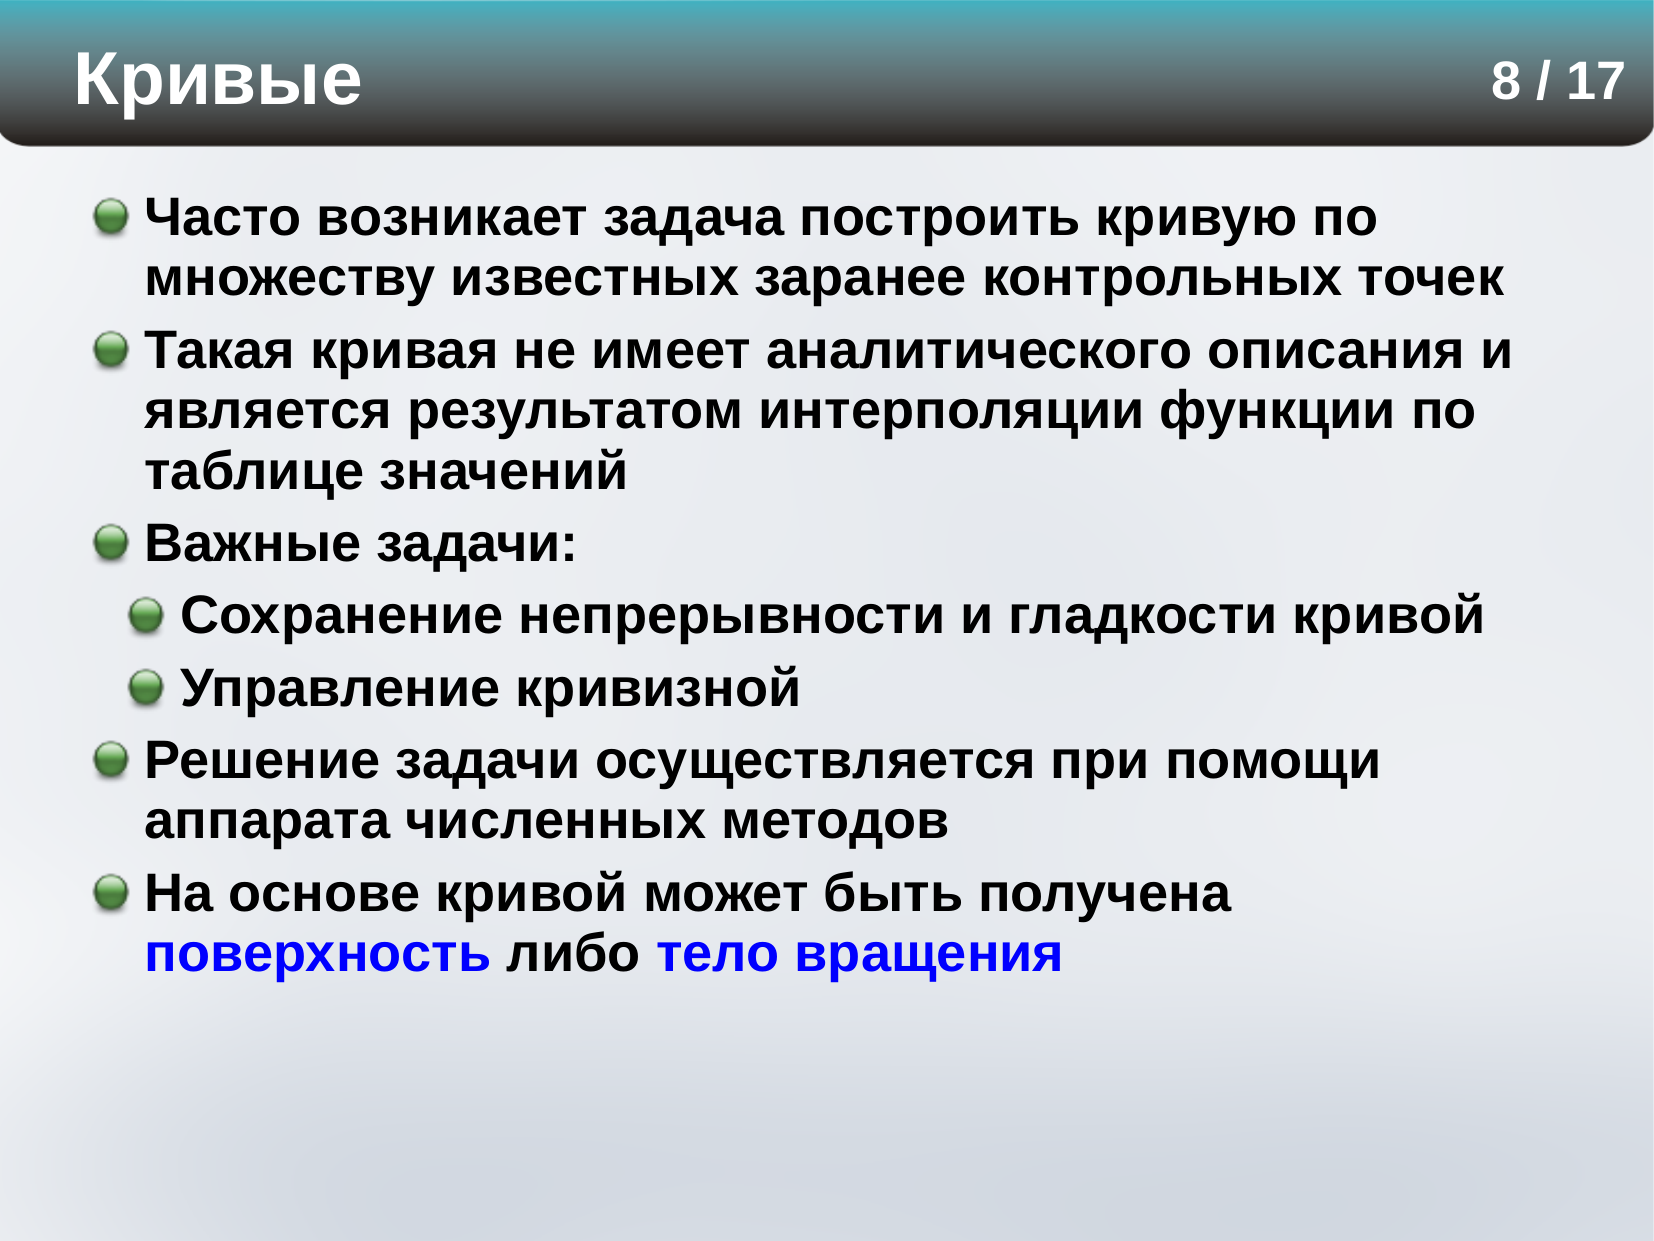

Кривые
Часто возникает задача построить кривую по множеству известных заранее контрольных точек
Такая кривая не имеет аналитического описания и является результатом интерполяции функции по таблице значений
Важные задачи:
Сохранение непрерывности и гладкости кривой
Управление кривизной
Решение задачи осуществляется при помощи аппарата численных методов
На основе кривой может быть получена поверхность либо тело вращения